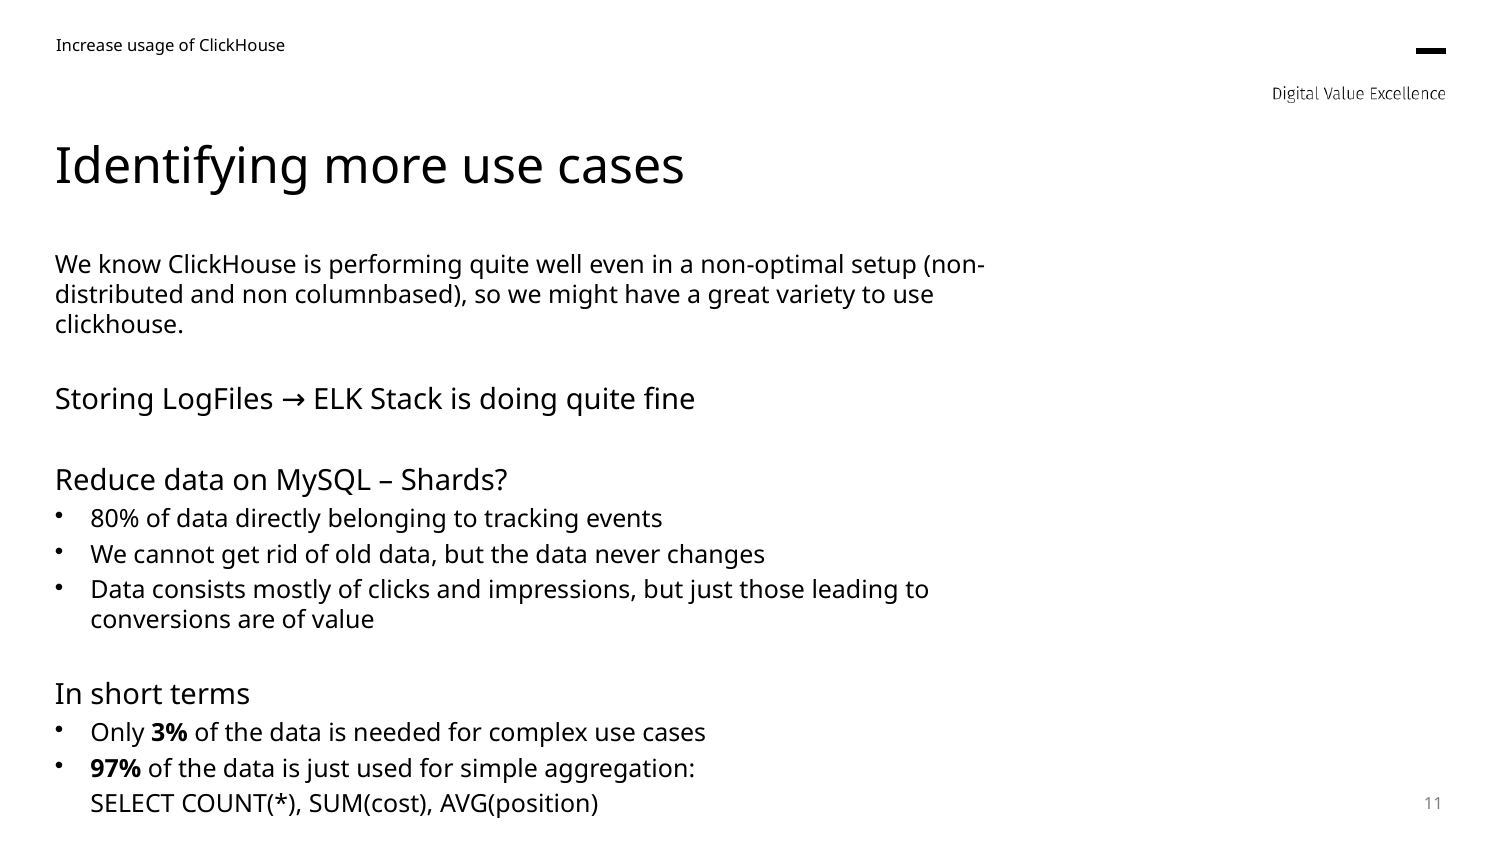

Increase usage of ClickHouse
Identifying more use cases
We know ClickHouse is performing quite well even in a non-optimal setup (non-distributed and non columnbased), so we might have a great variety to use clickhouse.
Storing LogFiles → ELK Stack is doing quite fine
Reduce data on MySQL – Shards?
80% of data directly belonging to tracking events
We cannot get rid of old data, but the data never changes
Data consists mostly of clicks and impressions, but just those leading to conversions are of value
In short terms
Only 3% of the data is needed for complex use cases
97% of the data is just used for simple aggregation:
SELECT COUNT(*), SUM(cost), AVG(position)